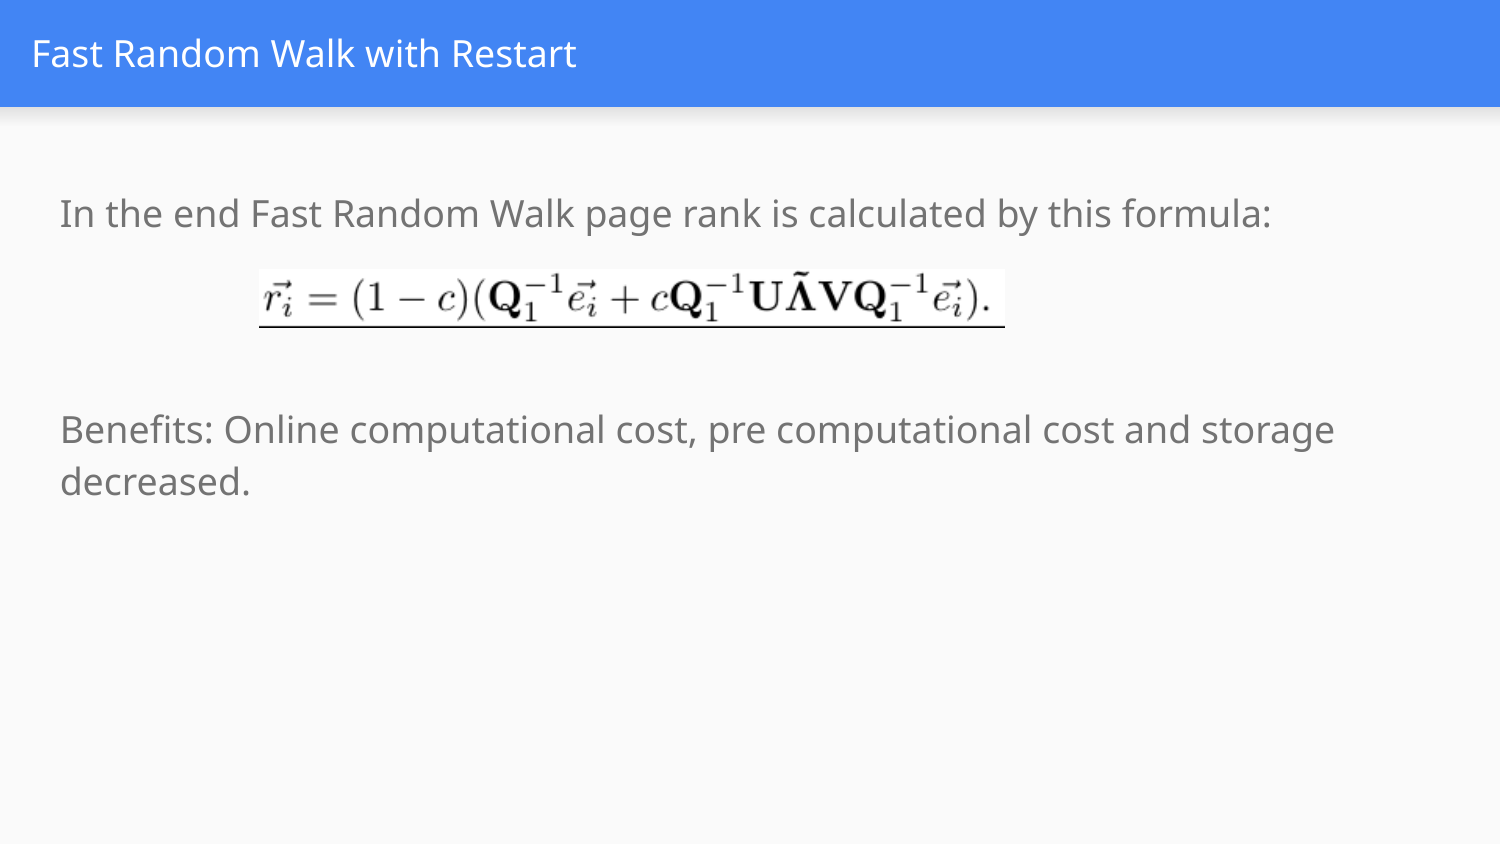

# Fast Random Walk with Restart
In the end Fast Random Walk page rank is calculated by this formula:
Benefits: Online computational cost, pre computational cost and storage decreased.